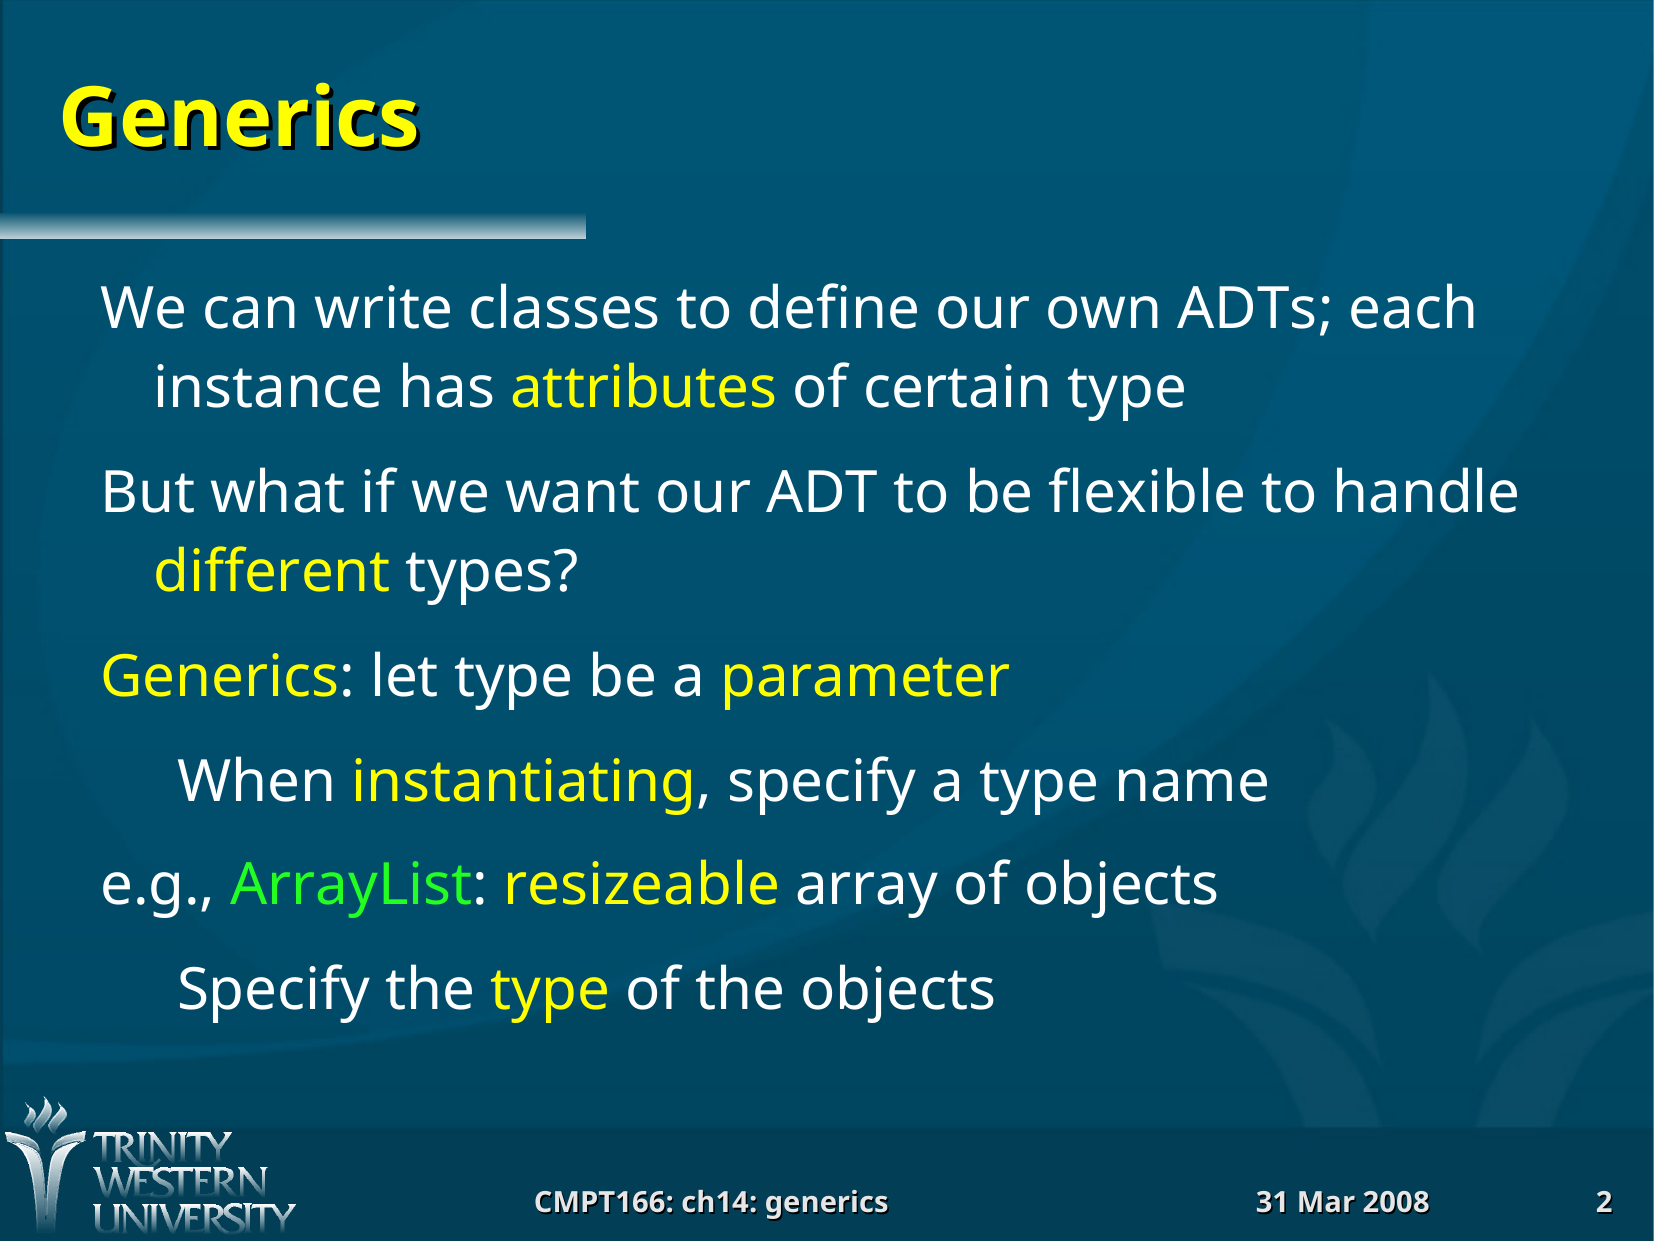

# Generics
We can write classes to define our own ADTs; each instance has attributes of certain type
But what if we want our ADT to be flexible to handle different types?
Generics: let type be a parameter
When instantiating, specify a type name
e.g., ArrayList: resizeable array of objects
Specify the type of the objects
CMPT166: ch14: generics
31 Mar 2008
2